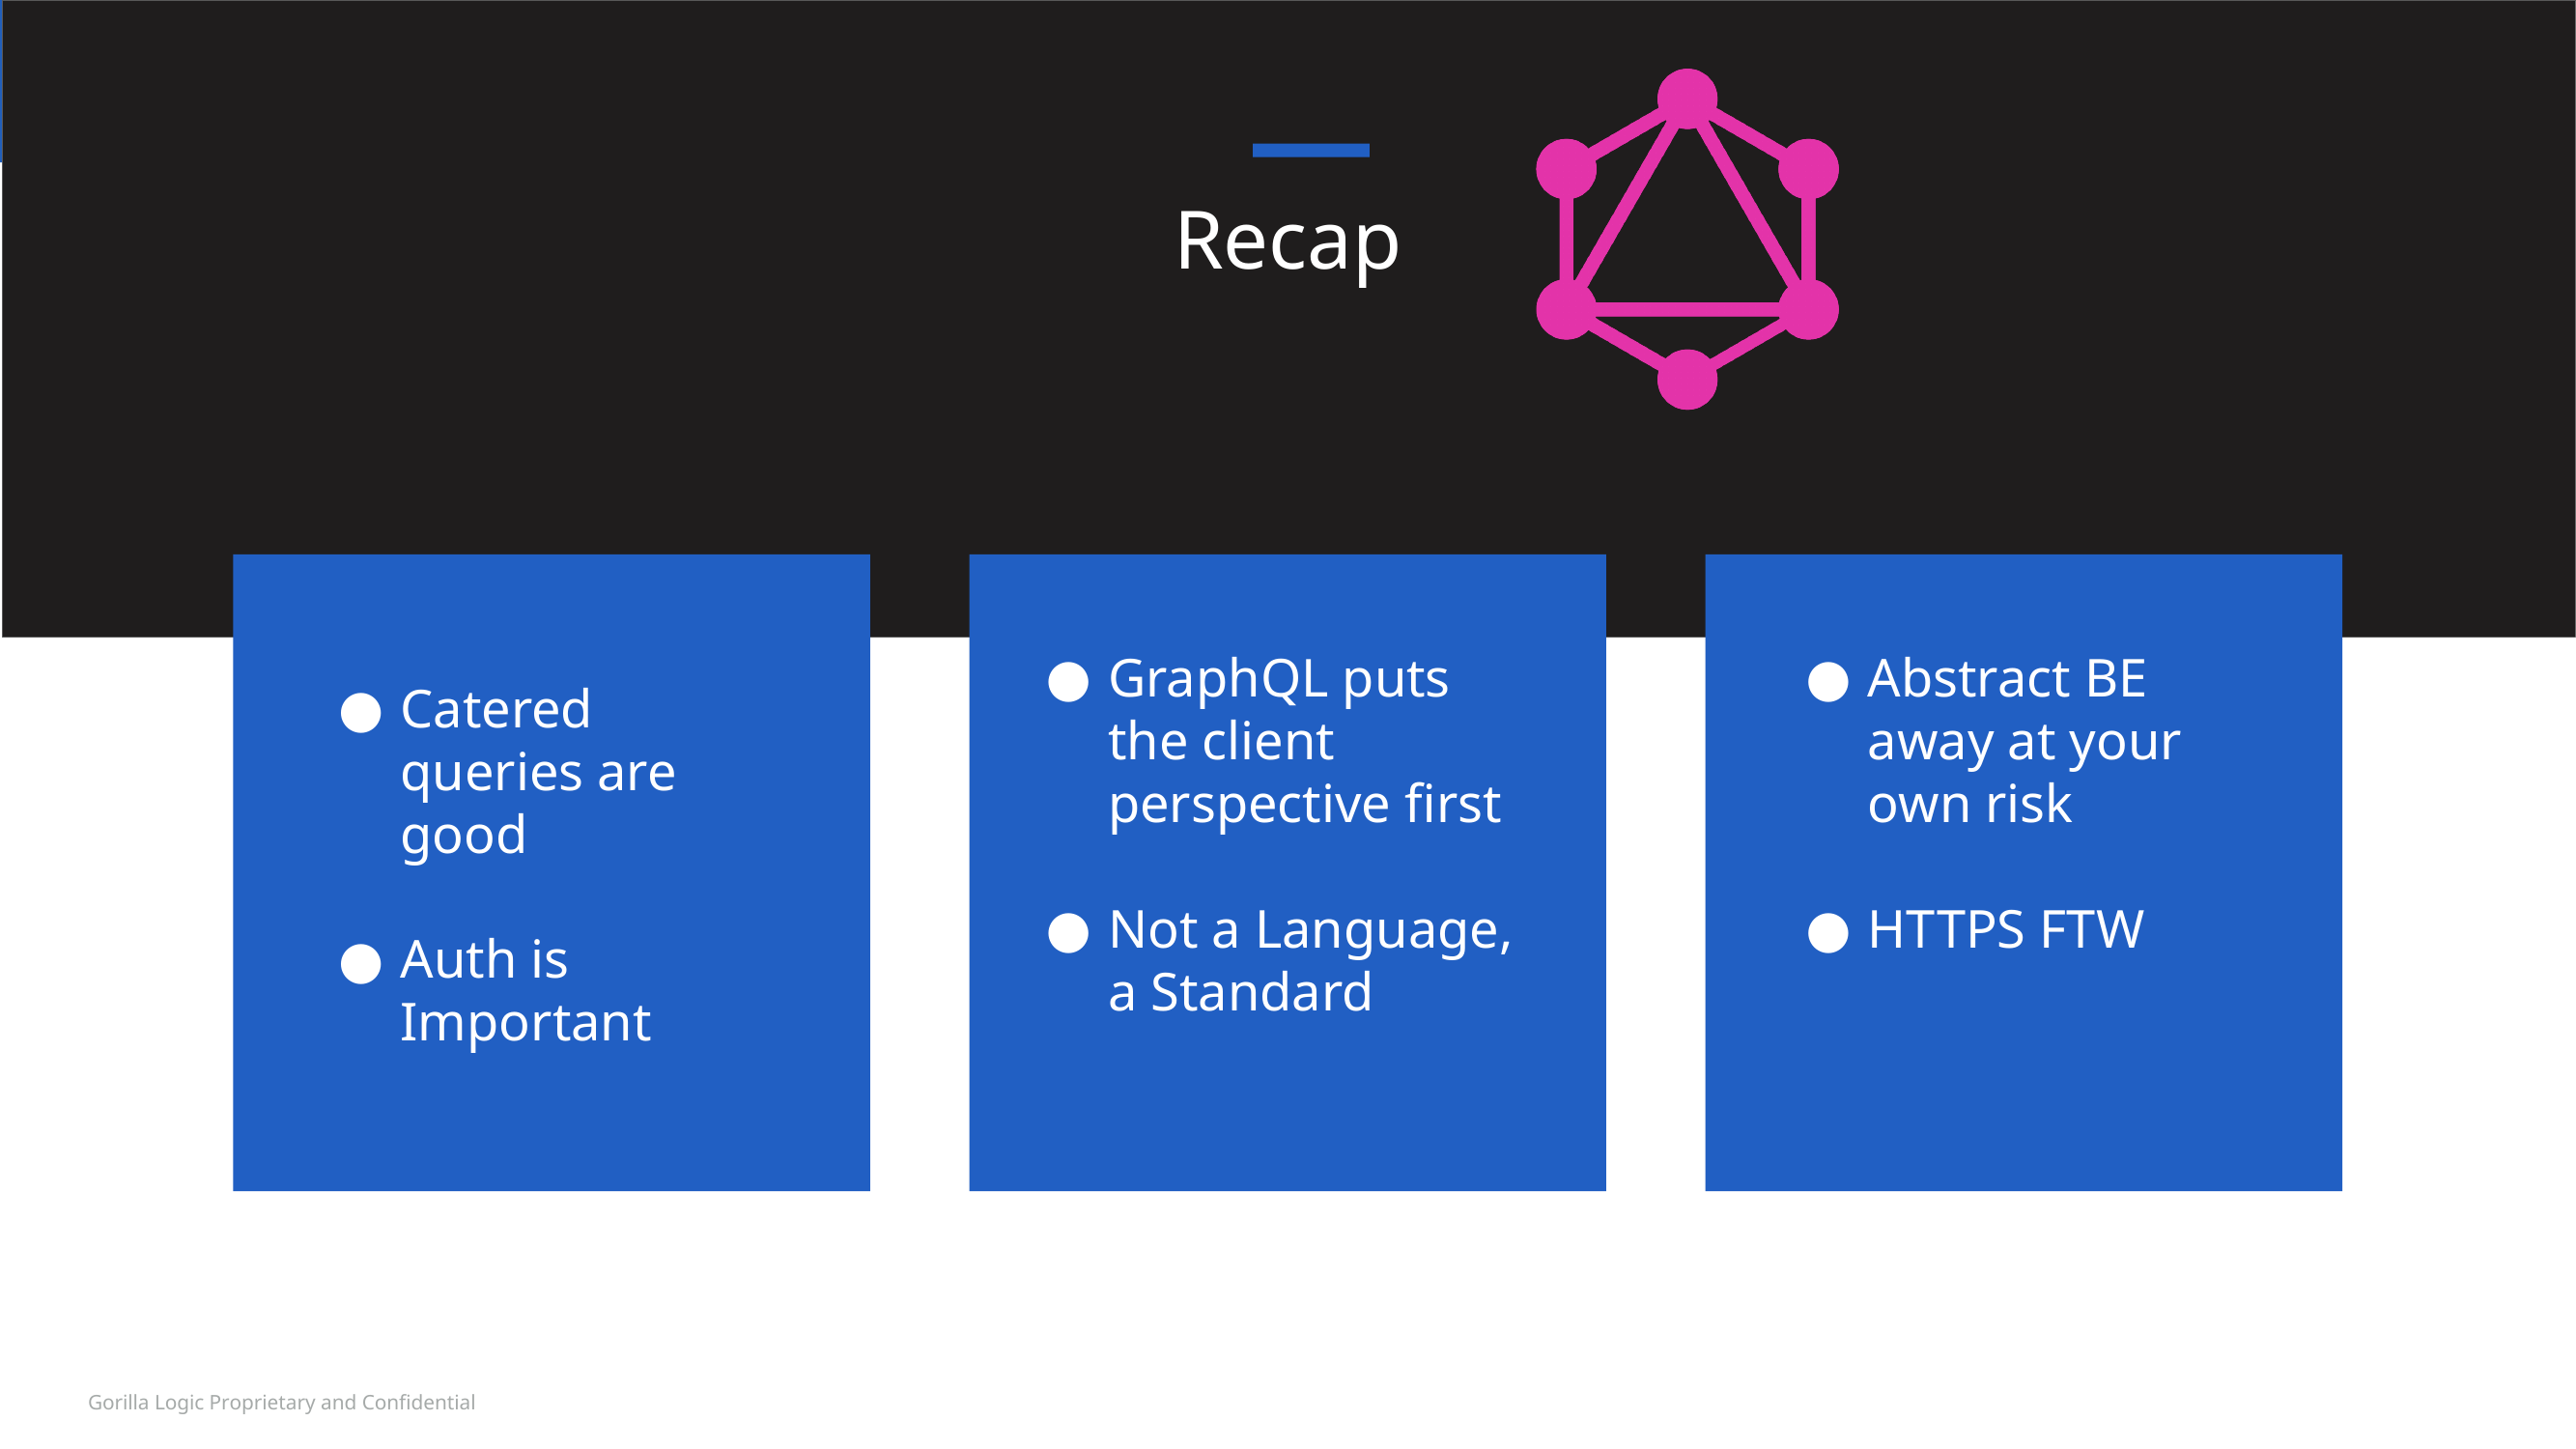

Recap
GraphQL puts the client perspective first
Not a Language, a Standard
Abstract BE away at your own risk
HTTPS FTW
Catered queries are good
Auth is Important